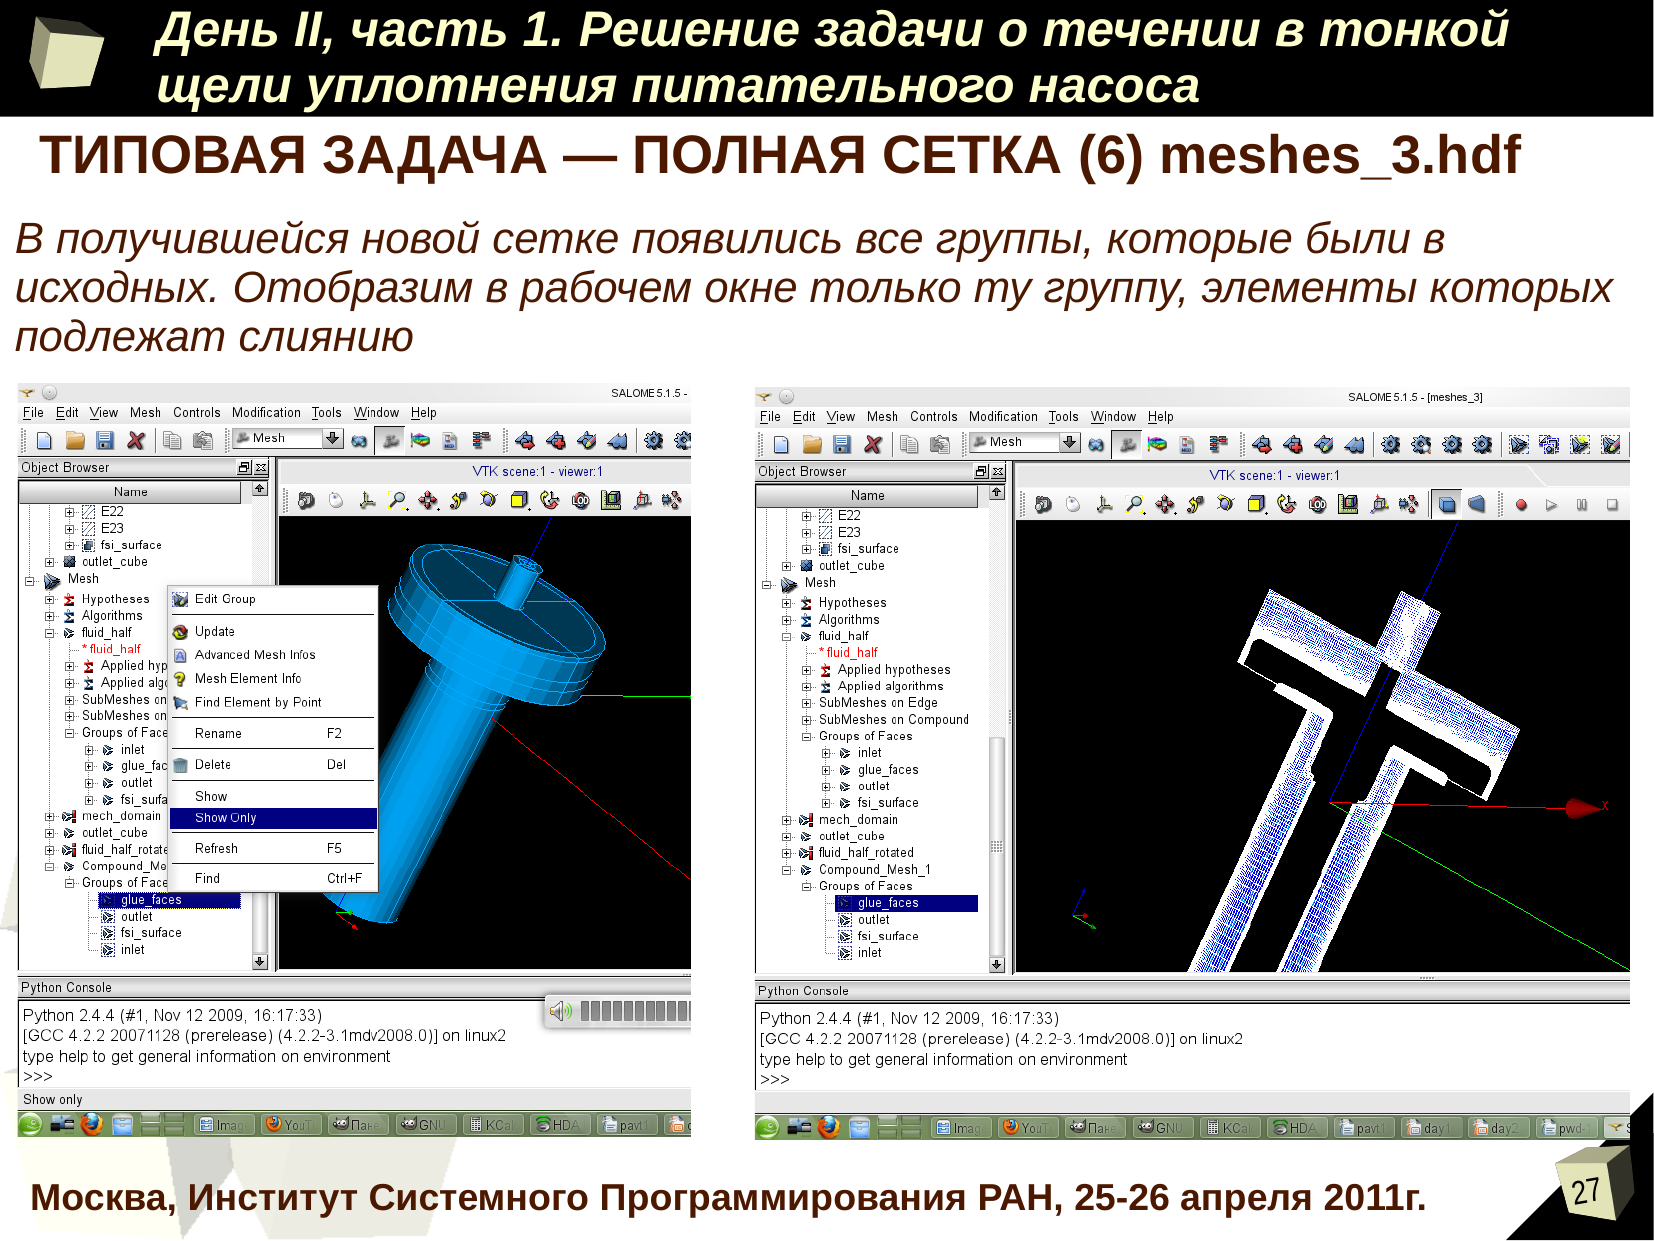

ТИПОВАЯ ЗАДАЧА — ПОЛНАЯ СЕТКА (6) meshes_3.hdf
В получившейся новой сетке появились все группы, которые были в исходных. Отобразим в рабочем окне только ту группу, элементы которых подлежат слиянию